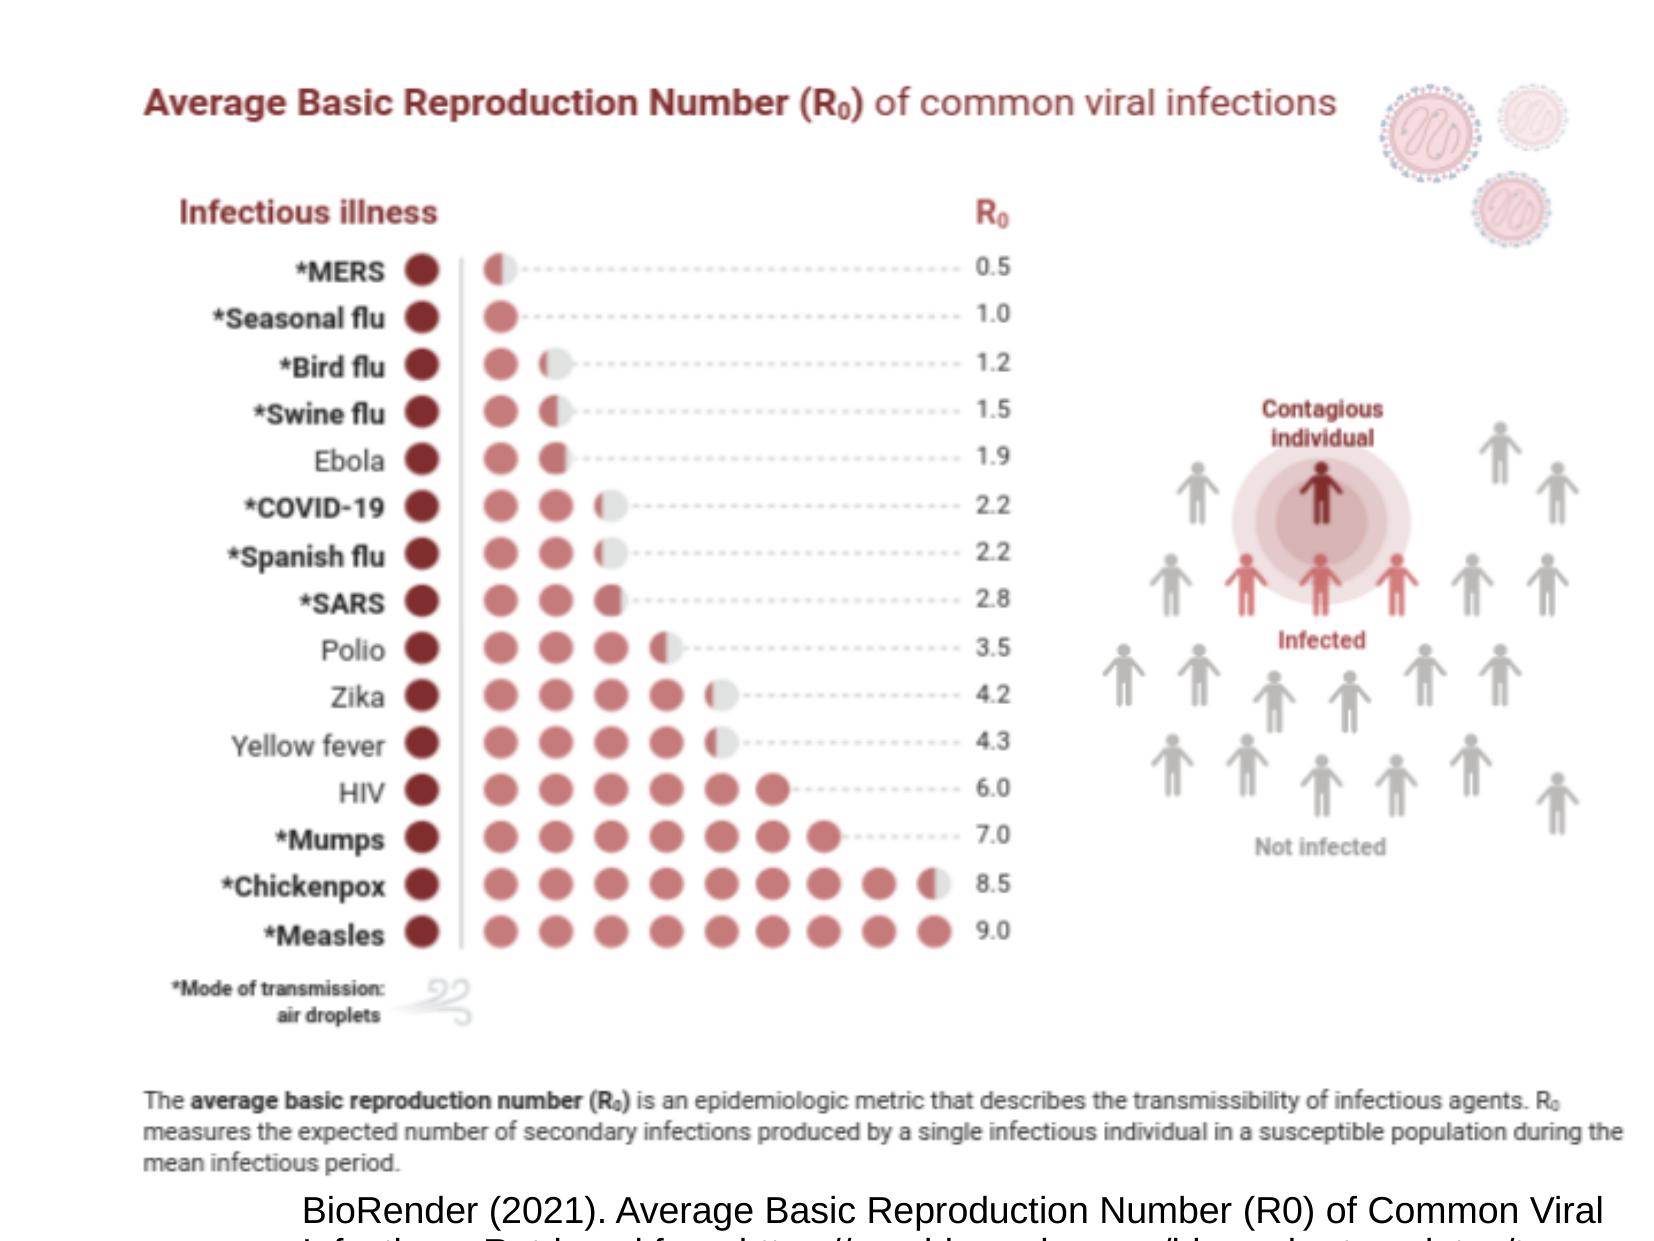

#
BioRender (2021). Average Basic Reproduction Number (R0) of Common Viral Infections. Retrieved from https://app.biorender.com/biorender-templates/t-5e820384a3f45b00ae3fd002-average-basic-reproduction-number-r0-of-common-viral-infecti